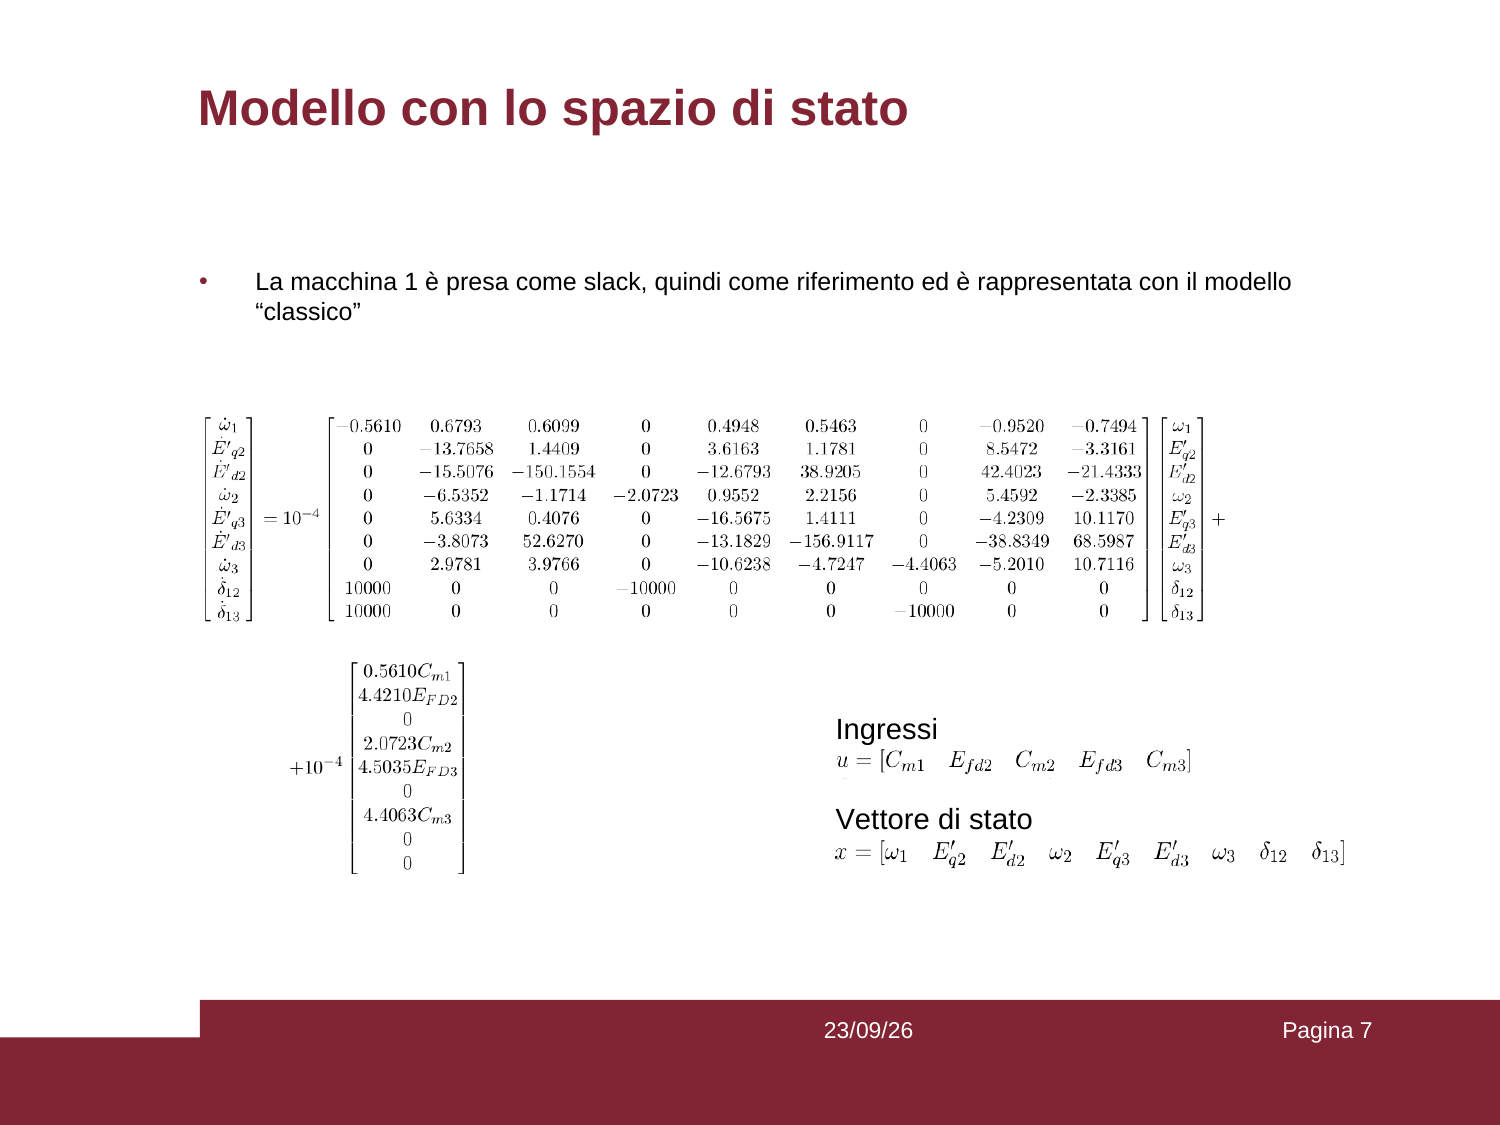

# Modello con lo spazio di stato
La macchina 1 è presa come slack, quindi come riferimento ed è rappresentata con il modello “classico”
Ingressi
Vettore di stato
Titolo Presentazione
7